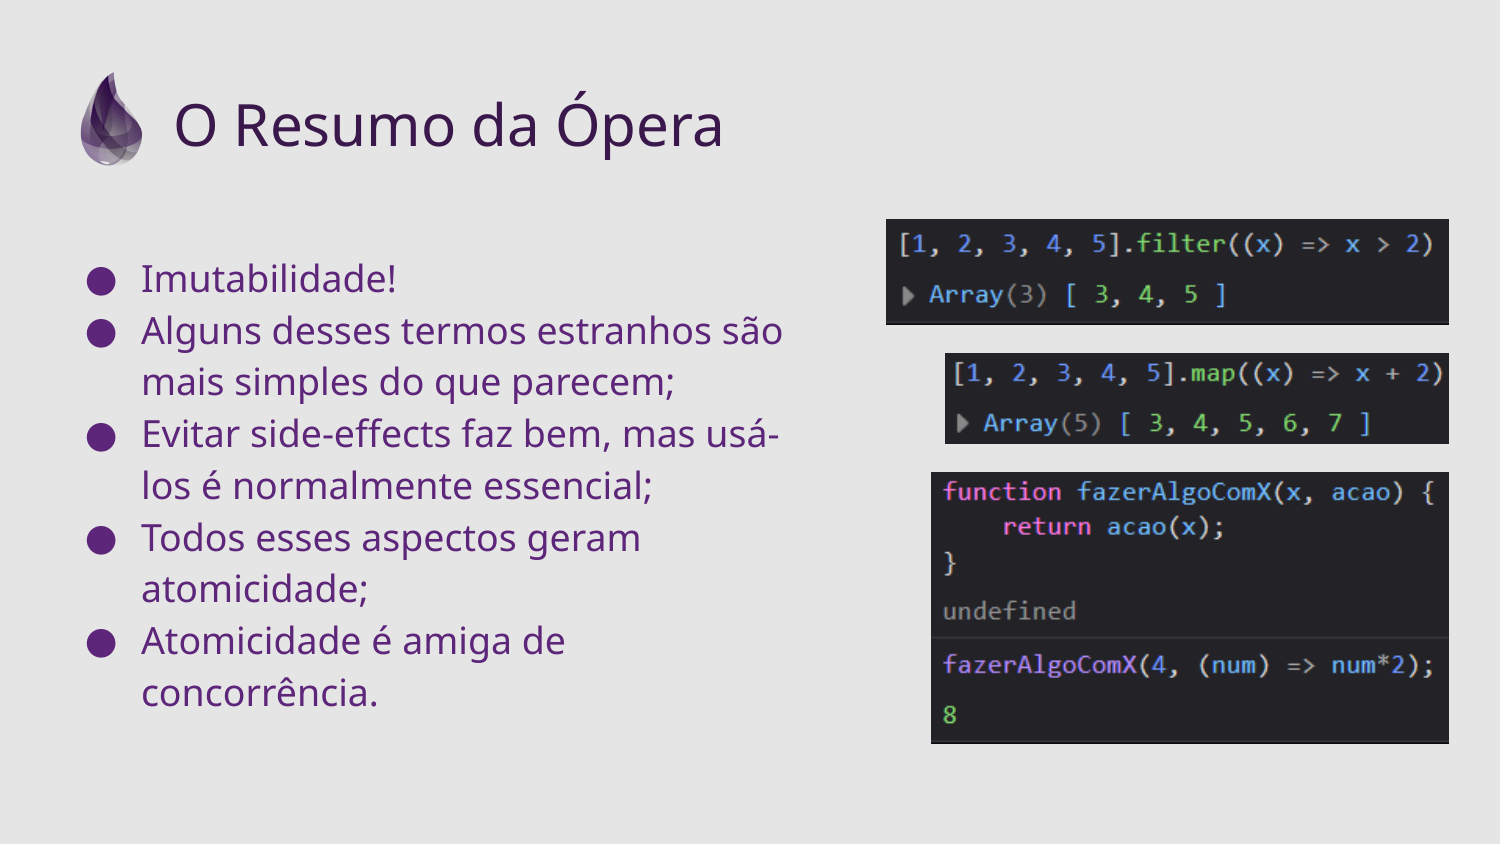

# O Resumo da Ópera
Imutabilidade!
Alguns desses termos estranhos são mais simples do que parecem;
Evitar side-effects faz bem, mas usá-los é normalmente essencial;
Todos esses aspectos geram atomicidade;
Atomicidade é amiga de concorrência.